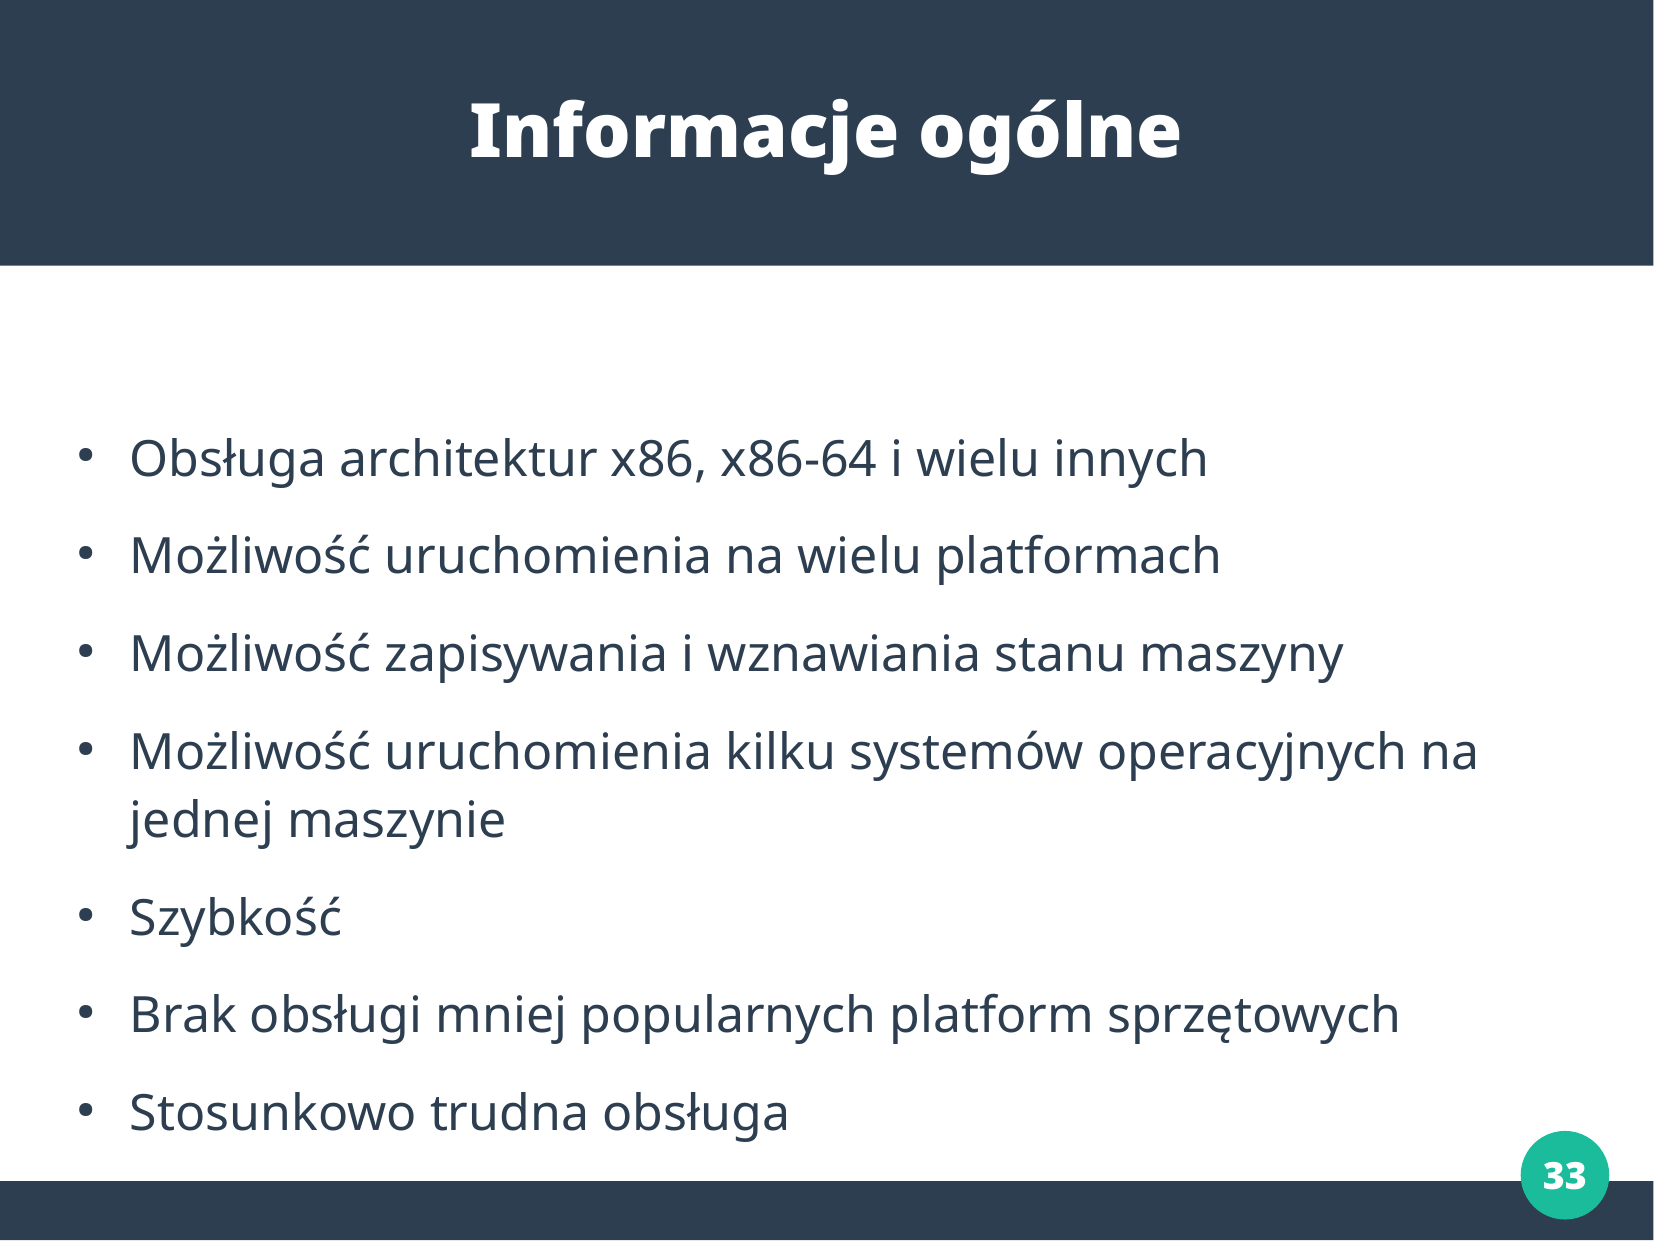

# Informacje ogólne
Obsługa architektur x86, x86-64 i wielu innych
Możliwość uruchomienia na wielu platformach
Możliwość zapisywania i wznawiania stanu maszyny
Możliwość uruchomienia kilku systemów operacyjnych na jednej maszynie
Szybkość
Brak obsługi mniej popularnych platform sprzętowych
Stosunkowo trudna obsługa
33